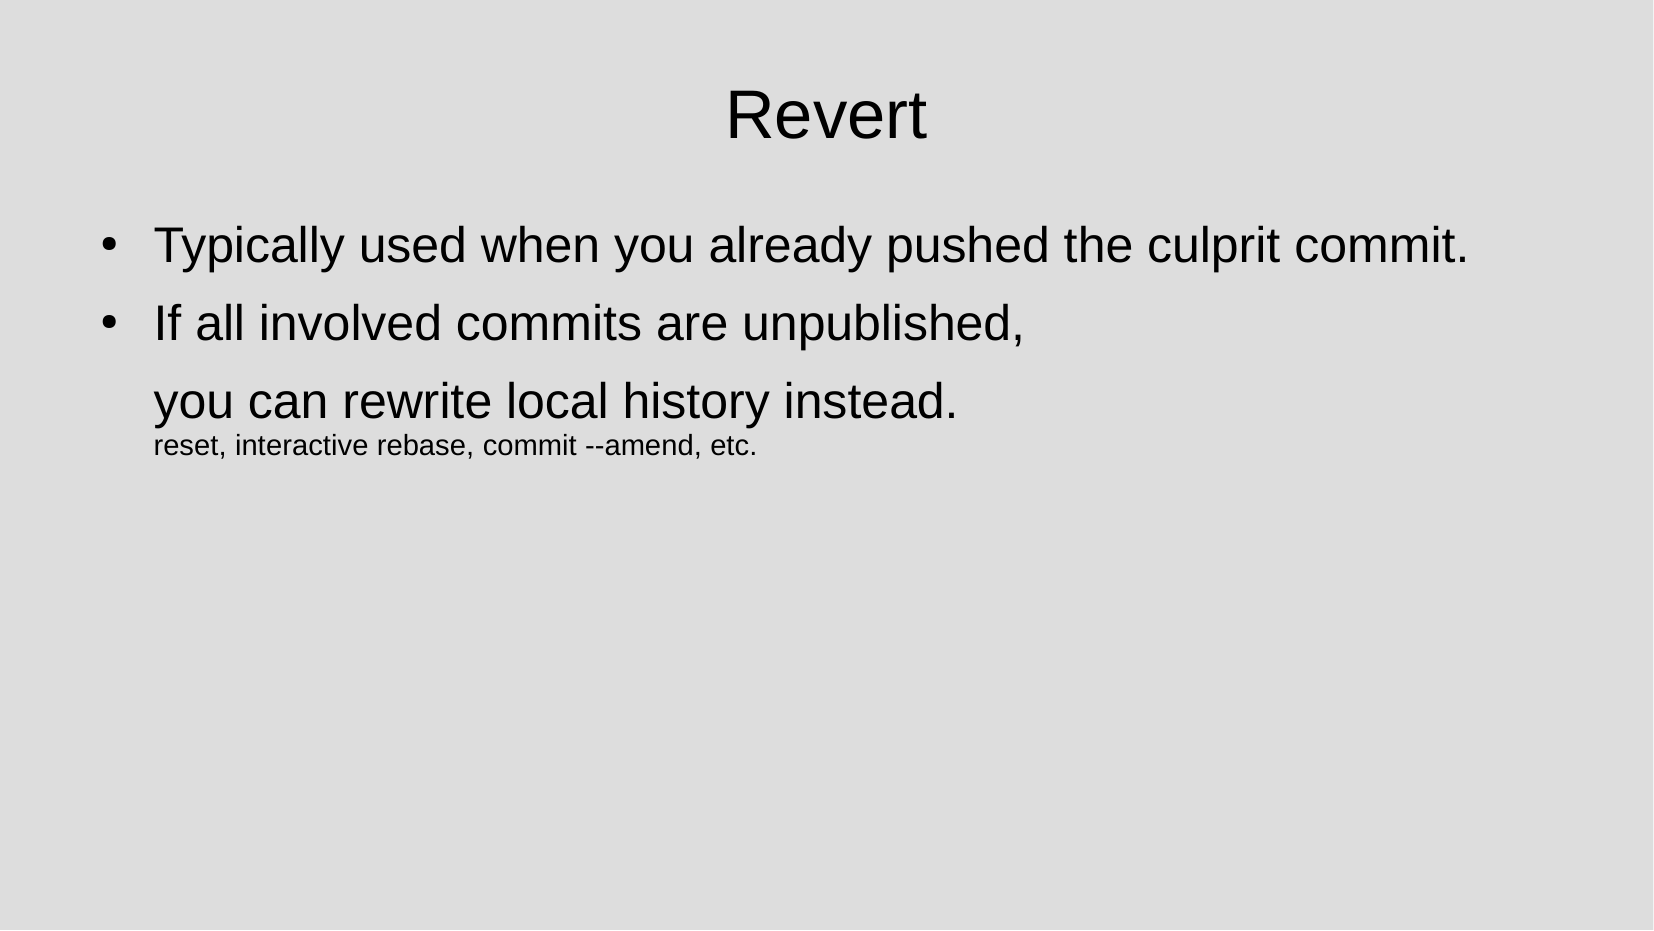

# Revert
Typically used when you already pushed the culprit commit.
If all involved commits are unpublished,
you can rewrite local history instead.
reset, interactive rebase, commit --amend, etc.